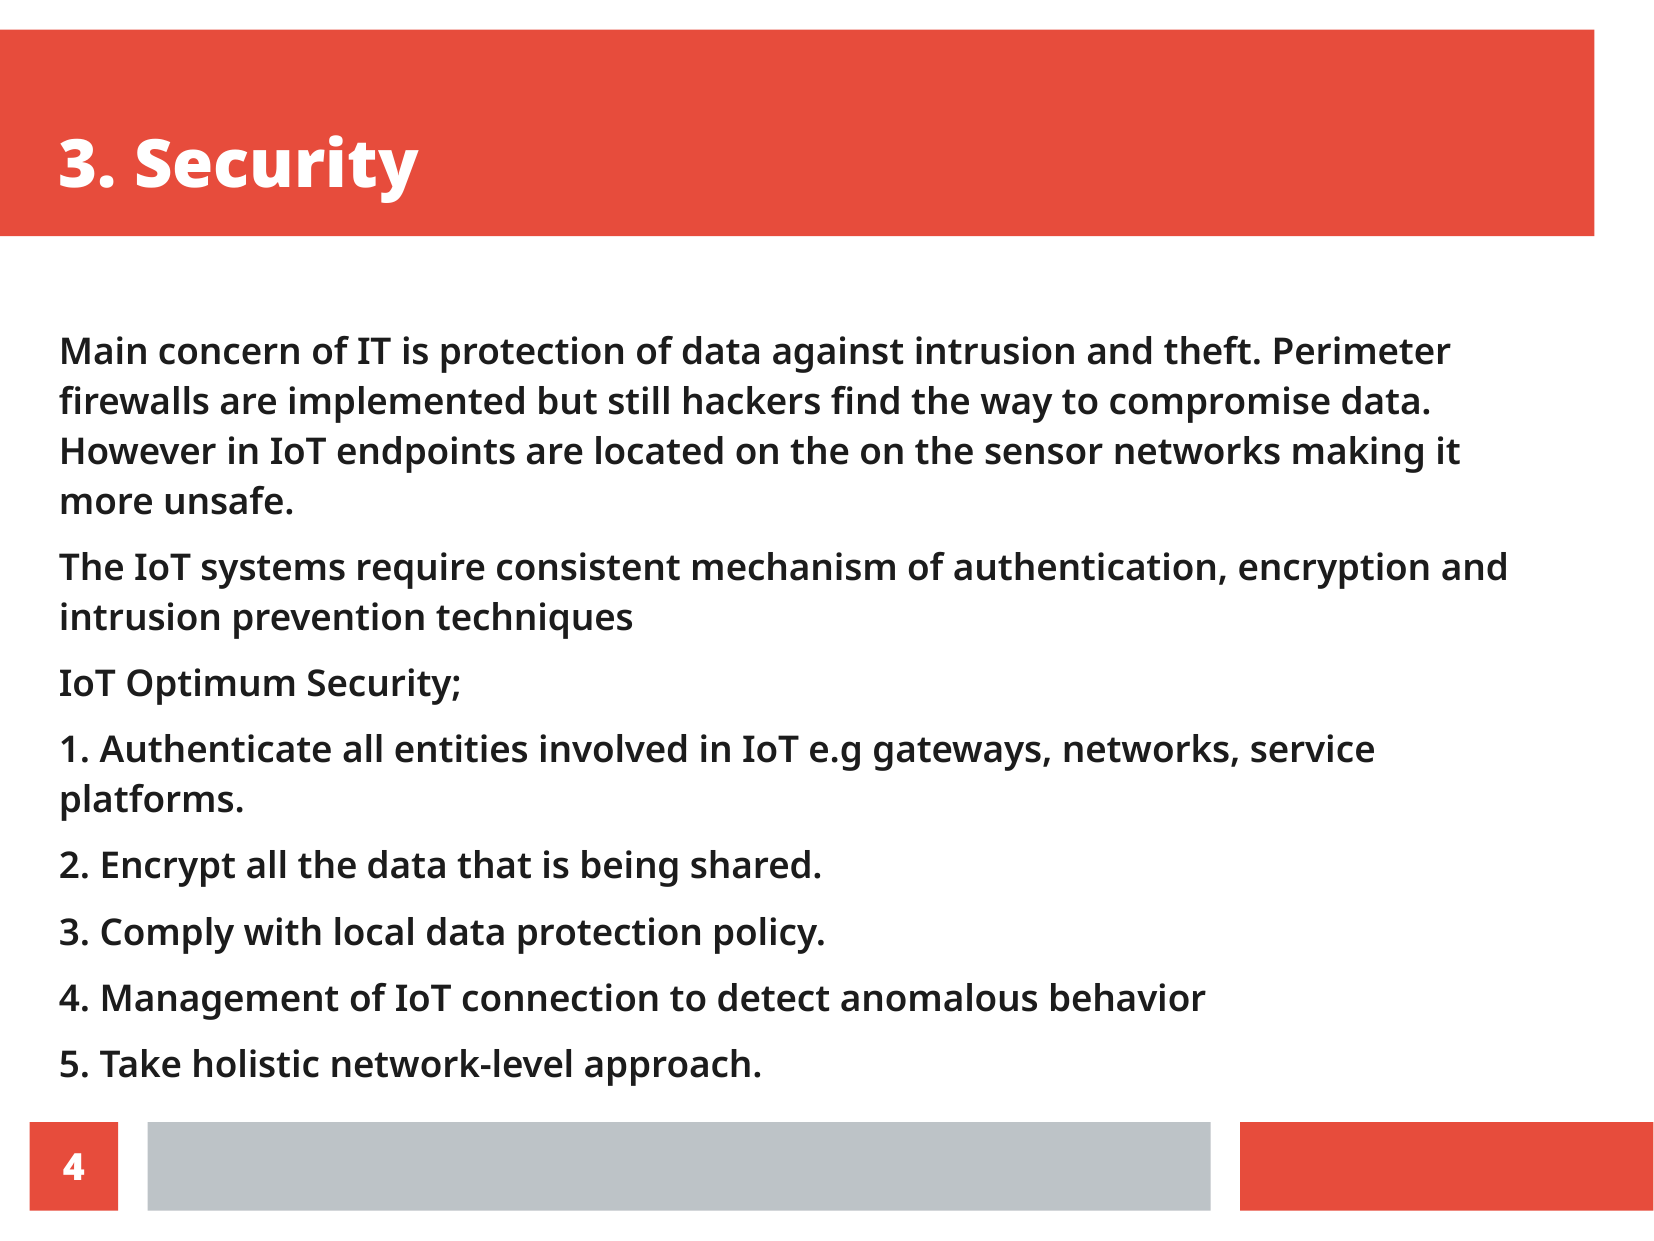

# 3. Security
Main concern of IT is protection of data against intrusion and theft. Perimeter firewalls are implemented but still hackers find the way to compromise data. However in IoT endpoints are located on the on the sensor networks making it more unsafe.
The IoT systems require consistent mechanism of authentication, encryption and intrusion prevention techniques
IoT Optimum Security;
1. Authenticate all entities involved in IoT e.g gateways, networks, service platforms.
2. Encrypt all the data that is being shared.
3. Comply with local data protection policy.
4. Management of IoT connection to detect anomalous behavior
5. Take holistic network-level approach.
4